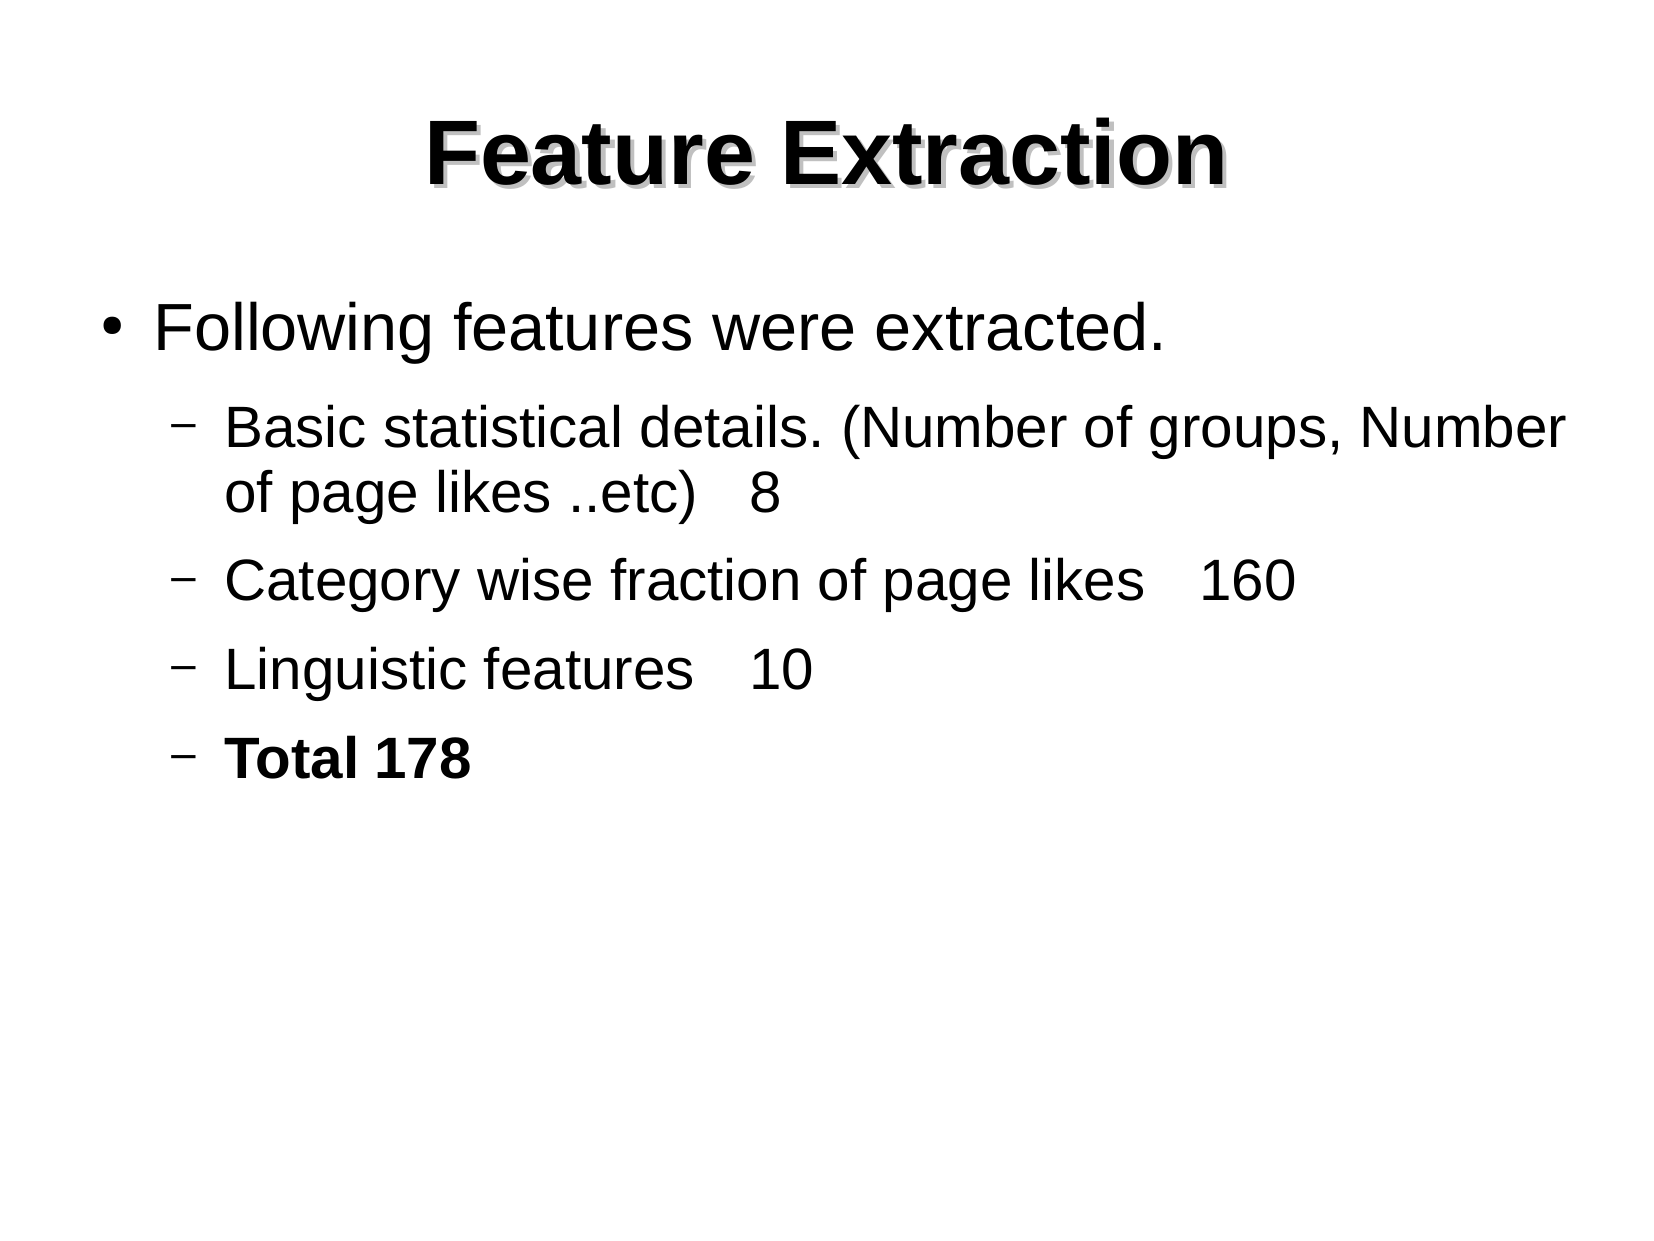

# Feature Extraction
Following features were extracted.
Basic statistical details. (Number of groups, Number of page likes ..etc)	8
Category wise fraction of page likes	160
Linguistic features	10
Total	178